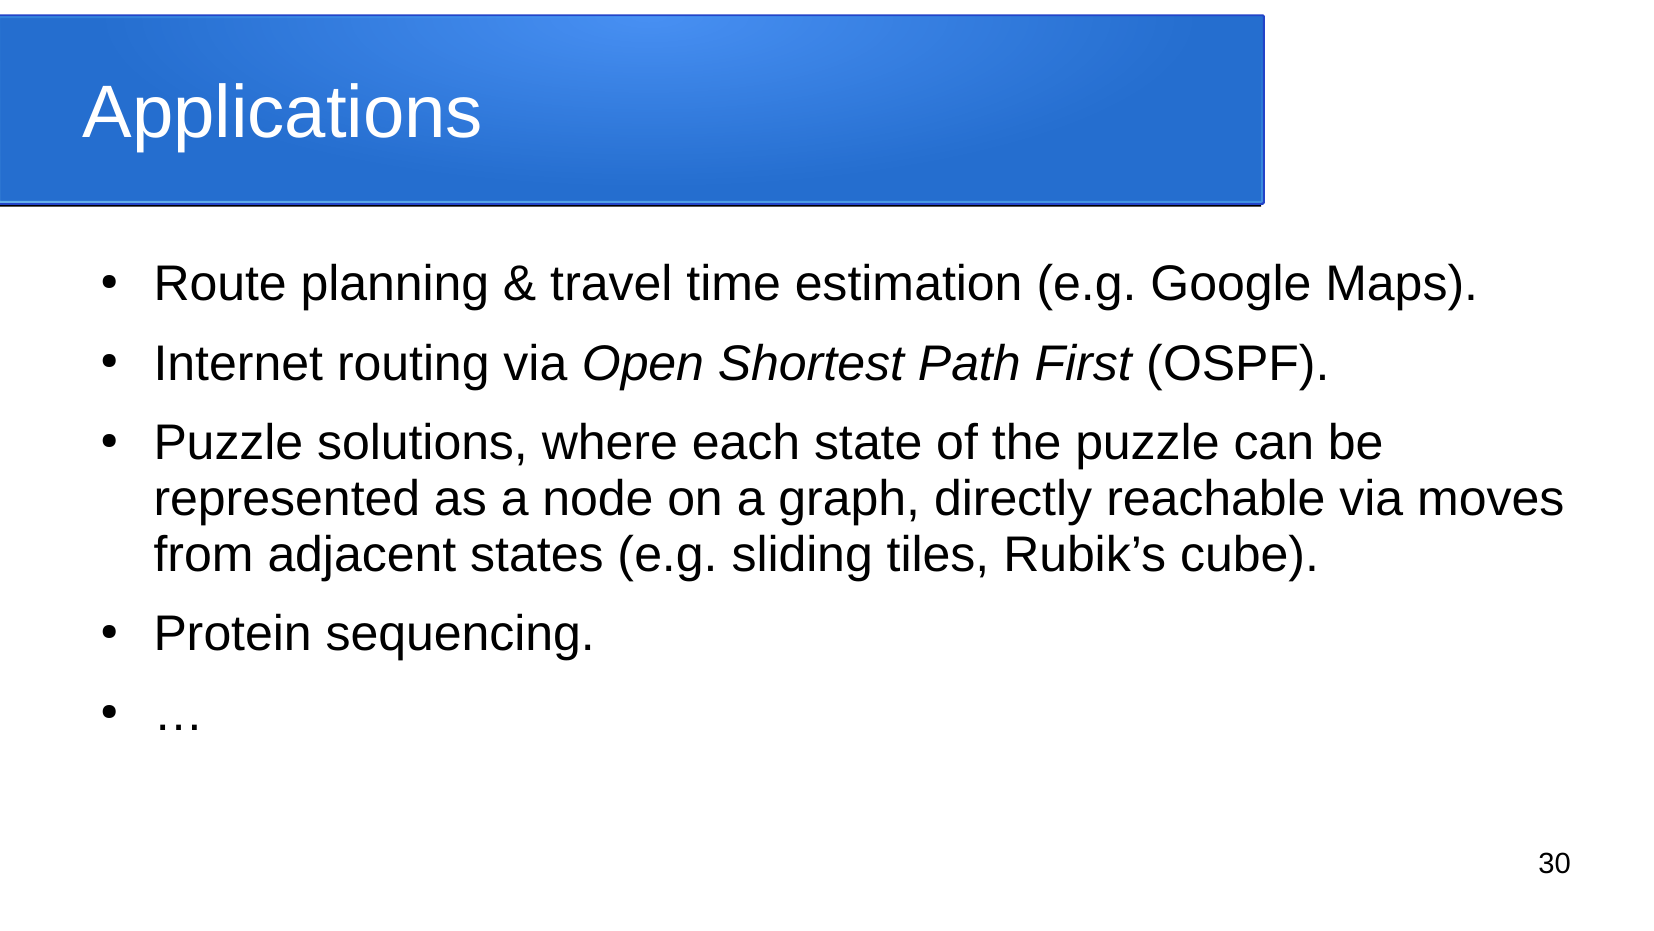

# Applications
Route planning & travel time estimation (e.g. Google Maps).
Internet routing via Open Shortest Path First (OSPF).
Puzzle solutions, where each state of the puzzle can be represented as a node on a graph, directly reachable via moves from adjacent states (e.g. sliding tiles, Rubik’s cube).
Protein sequencing.
…
30